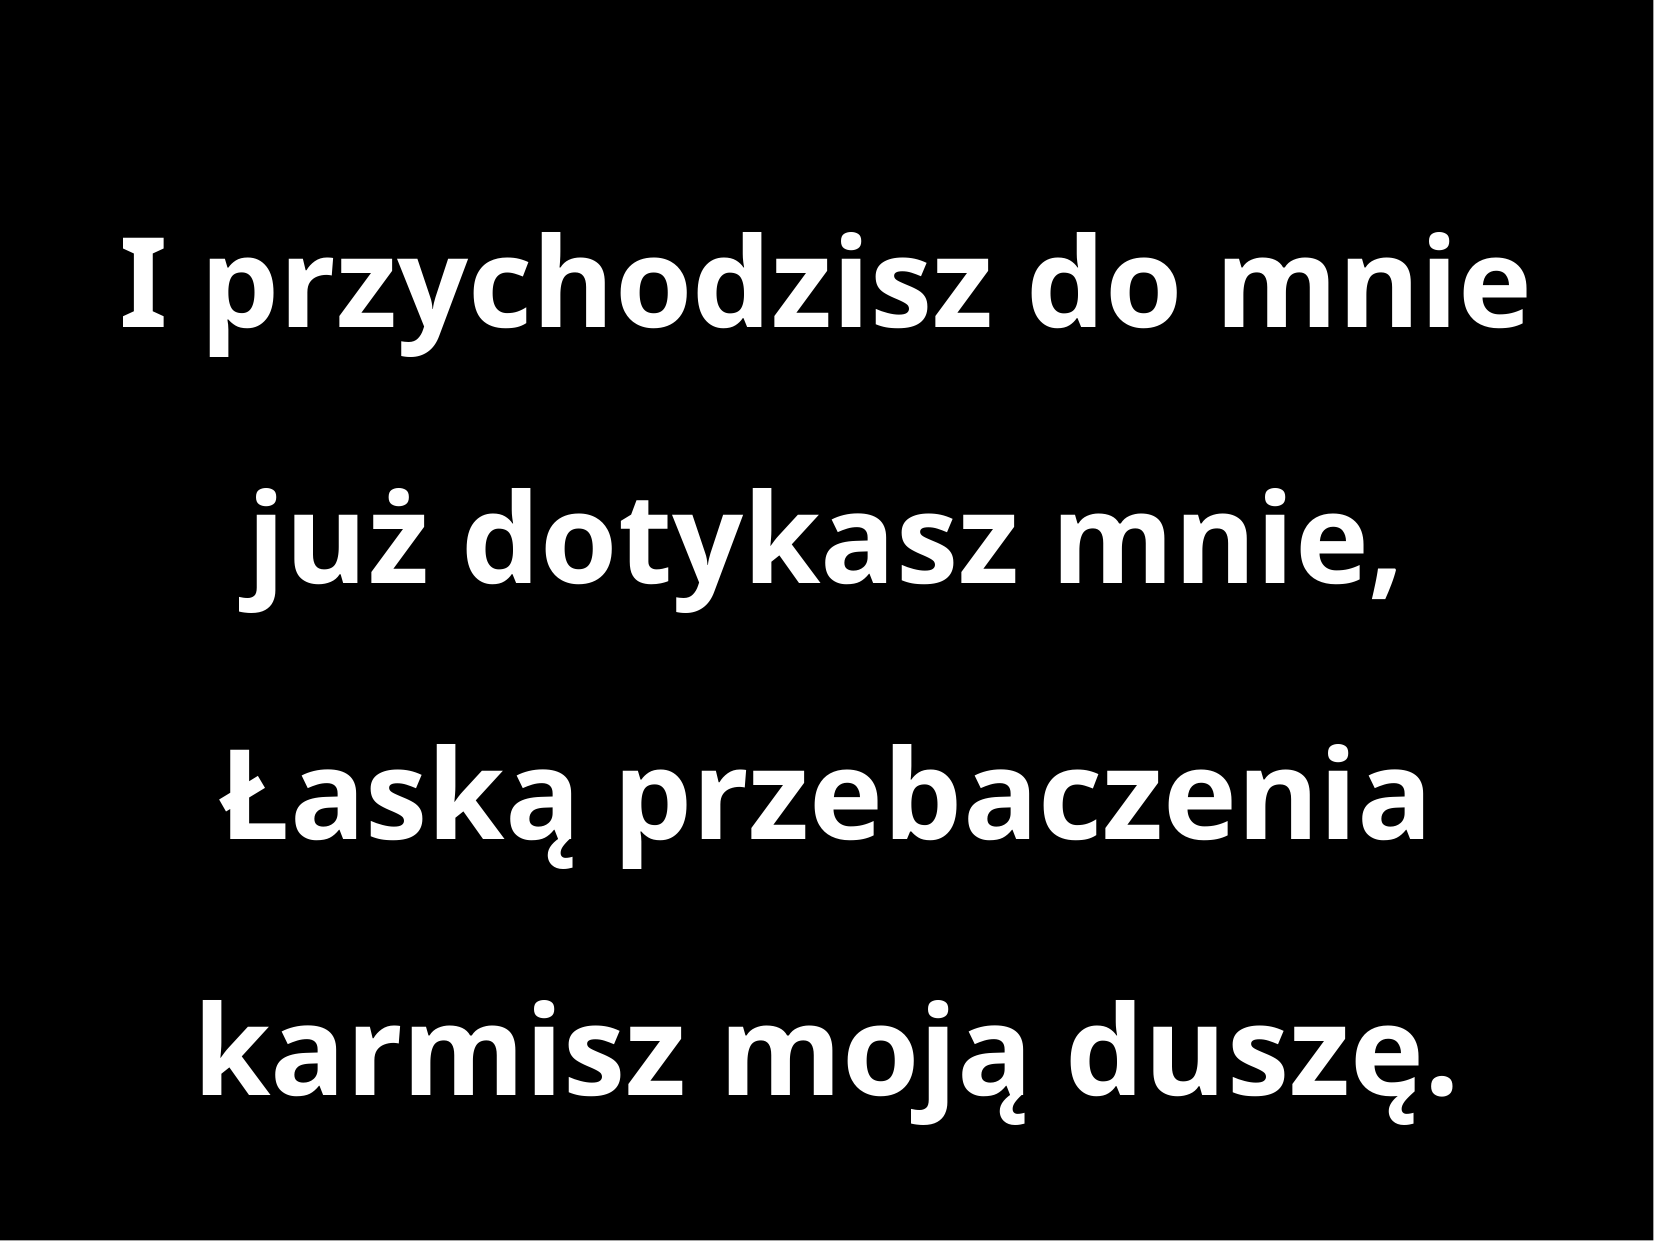

# I przychodzisz do mnie już dotykasz mnie, Łaską przebaczenia karmisz moją duszę.